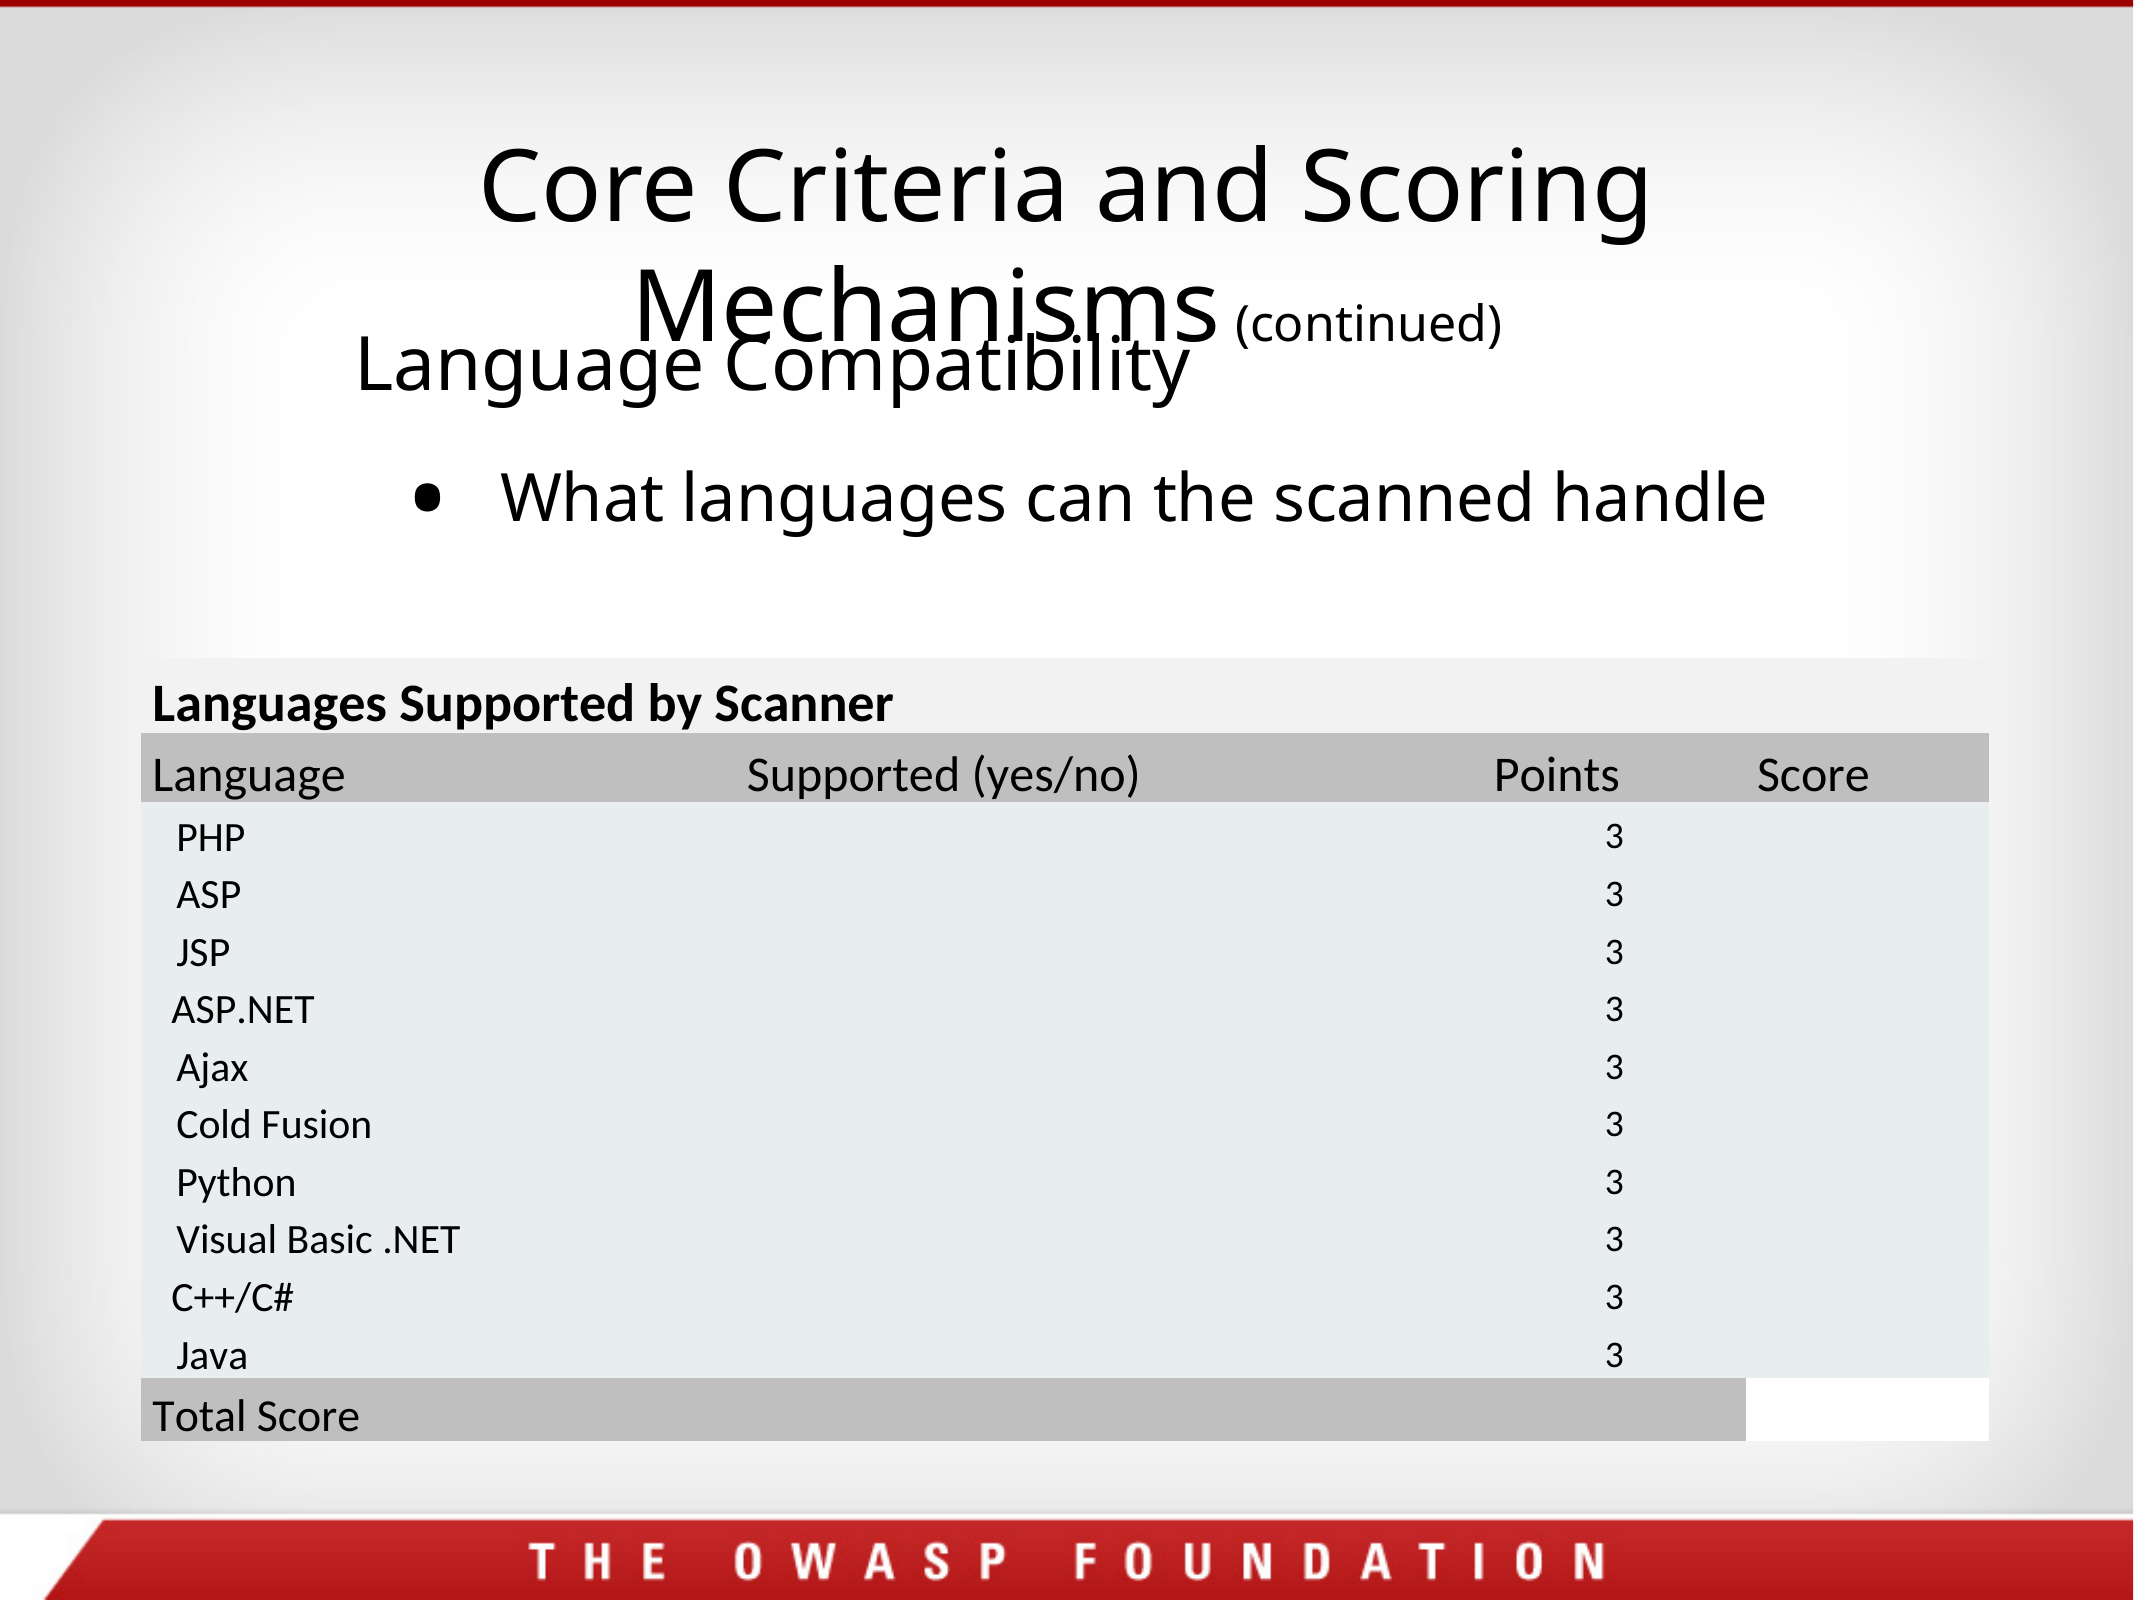

# Core Criteria and Scoring Mechanisms (continued)
Language Compatibility
What languages can the scanned handle
| Languages Supported by Scanner | | | |
| --- | --- | --- | --- |
| Language | Supported (yes/no) | Points | Score |
| PHP | | 3 | |
| ASP | | 3 | |
| JSP | | 3 | |
| ASP.NET | | 3 | |
| Ajax | | 3 | |
| Cold Fusion | | 3 | |
| Python | | 3 | |
| Visual Basic .NET | | 3 | |
| C++/C# | | 3 | |
| Java | | 3 | |
| Total Score | | | |